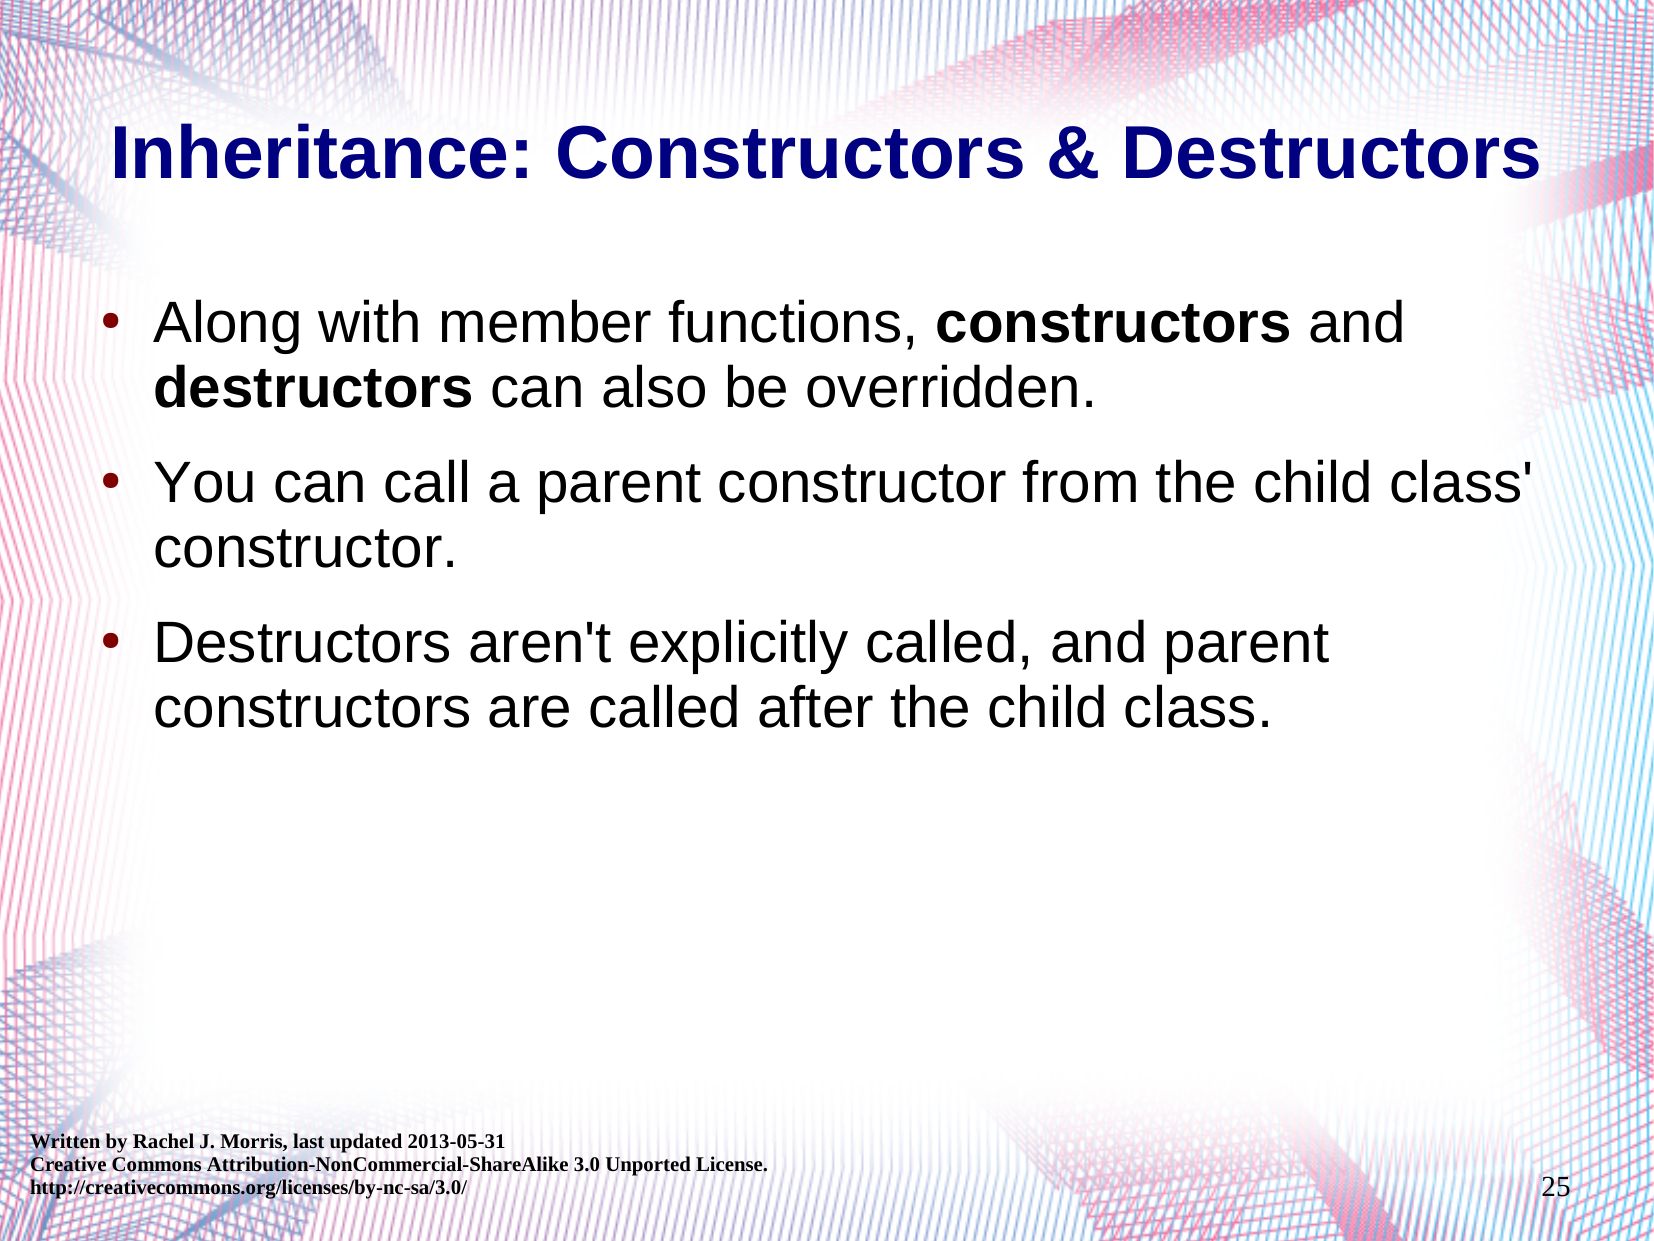

# Inheritance: Constructors & Destructors
Along with member functions, constructors and destructors can also be overridden.
You can call a parent constructor from the child class' constructor.
Destructors aren't explicitly called, and parent constructors are called after the child class.
25